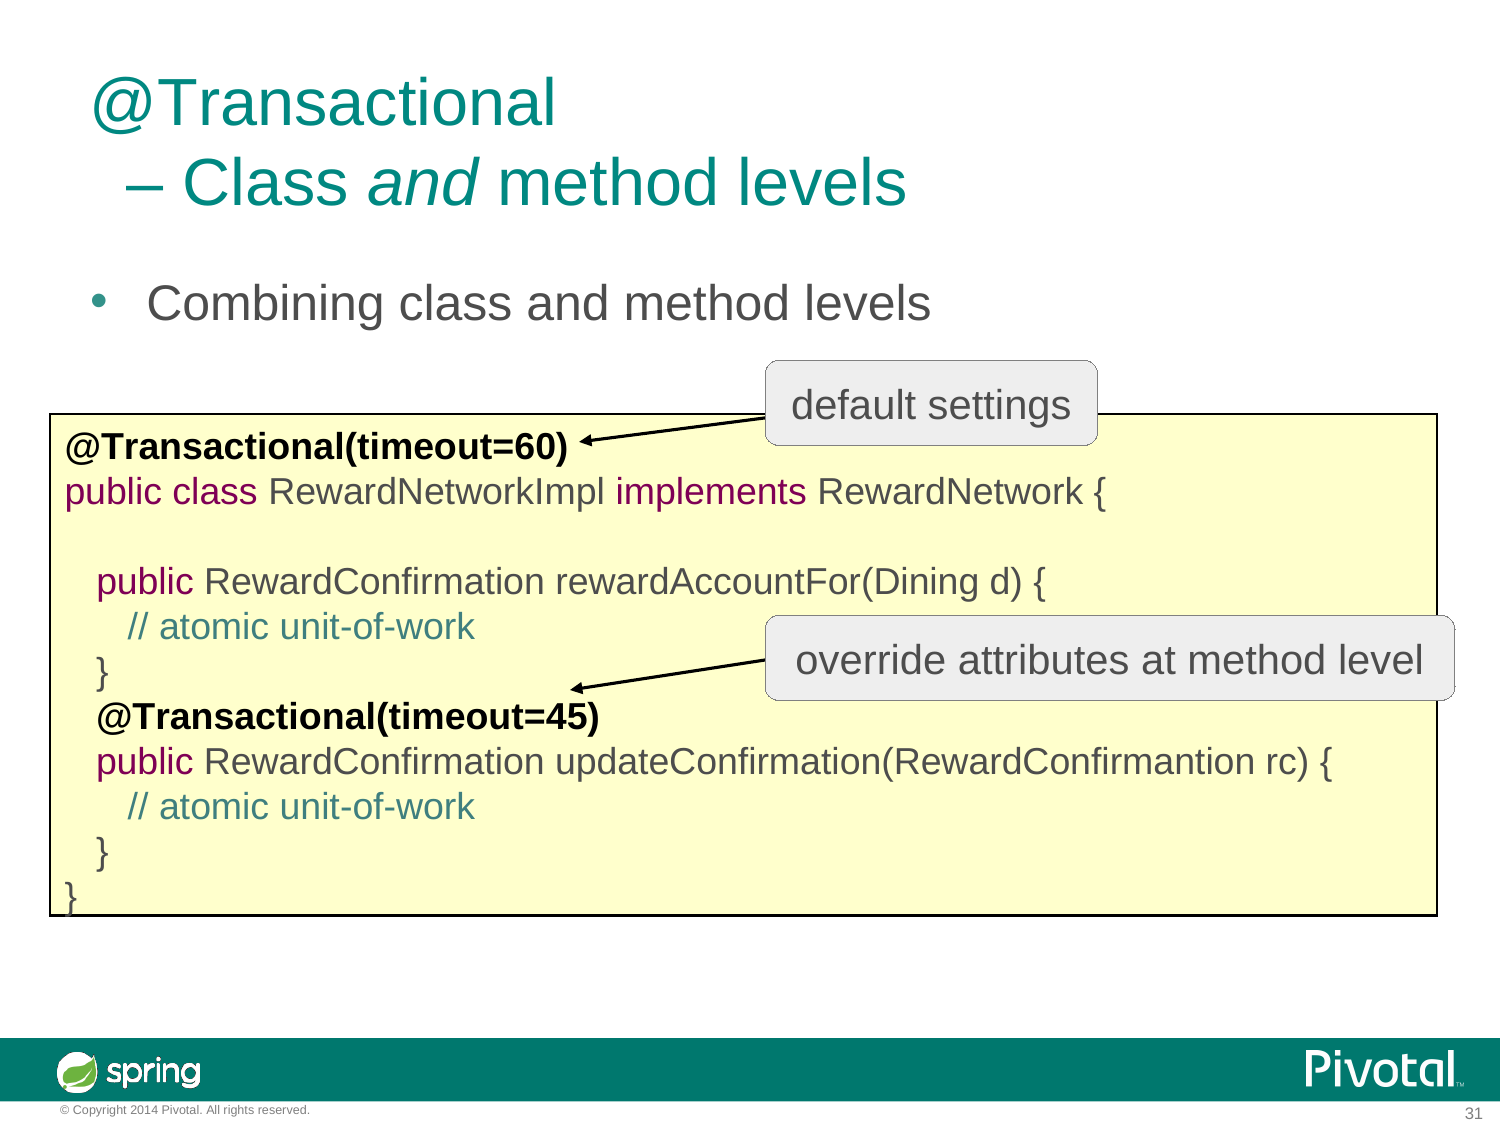

# @Transactional – Class and method levels
Combining class and method levels
default settings
@Transactional(timeout=60)
public class RewardNetworkImpl implements RewardNetwork {
 public RewardConfirmation rewardAccountFor(Dining d) {
 // atomic unit-of-work
 }
 @Transactional(timeout=45)
 public RewardConfirmation updateConfirmation(RewardConfirmantion rc) {
 // atomic unit-of-work
 }
}
override attributes at method level